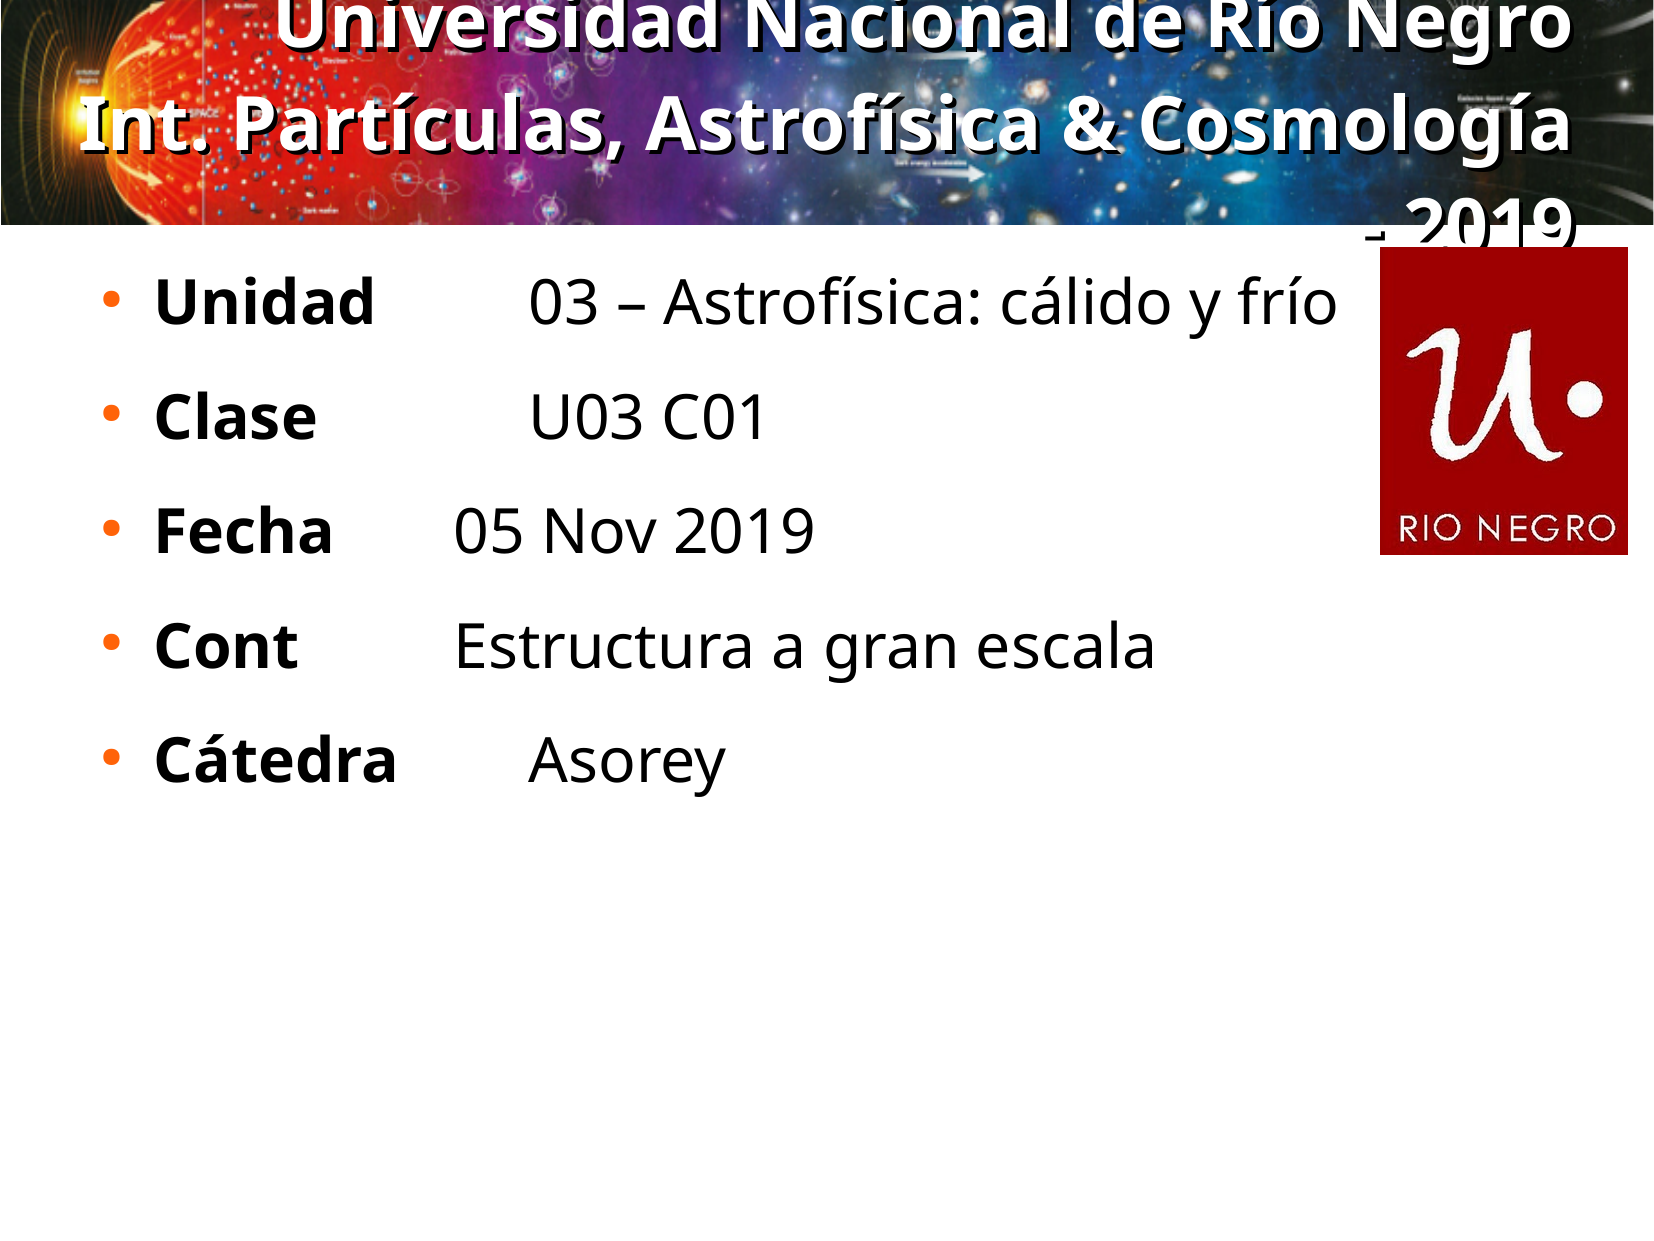

# Universidad Nacional de Río Negro Int. Partículas, Astrofísica & Cosmología - 2019
Unidad 		03 – Astrofísica: cálido y frío
Clase			U03 C01
Fecha		05 Nov 2019
Cont			Estructura a gran escala
Cátedra		Asorey